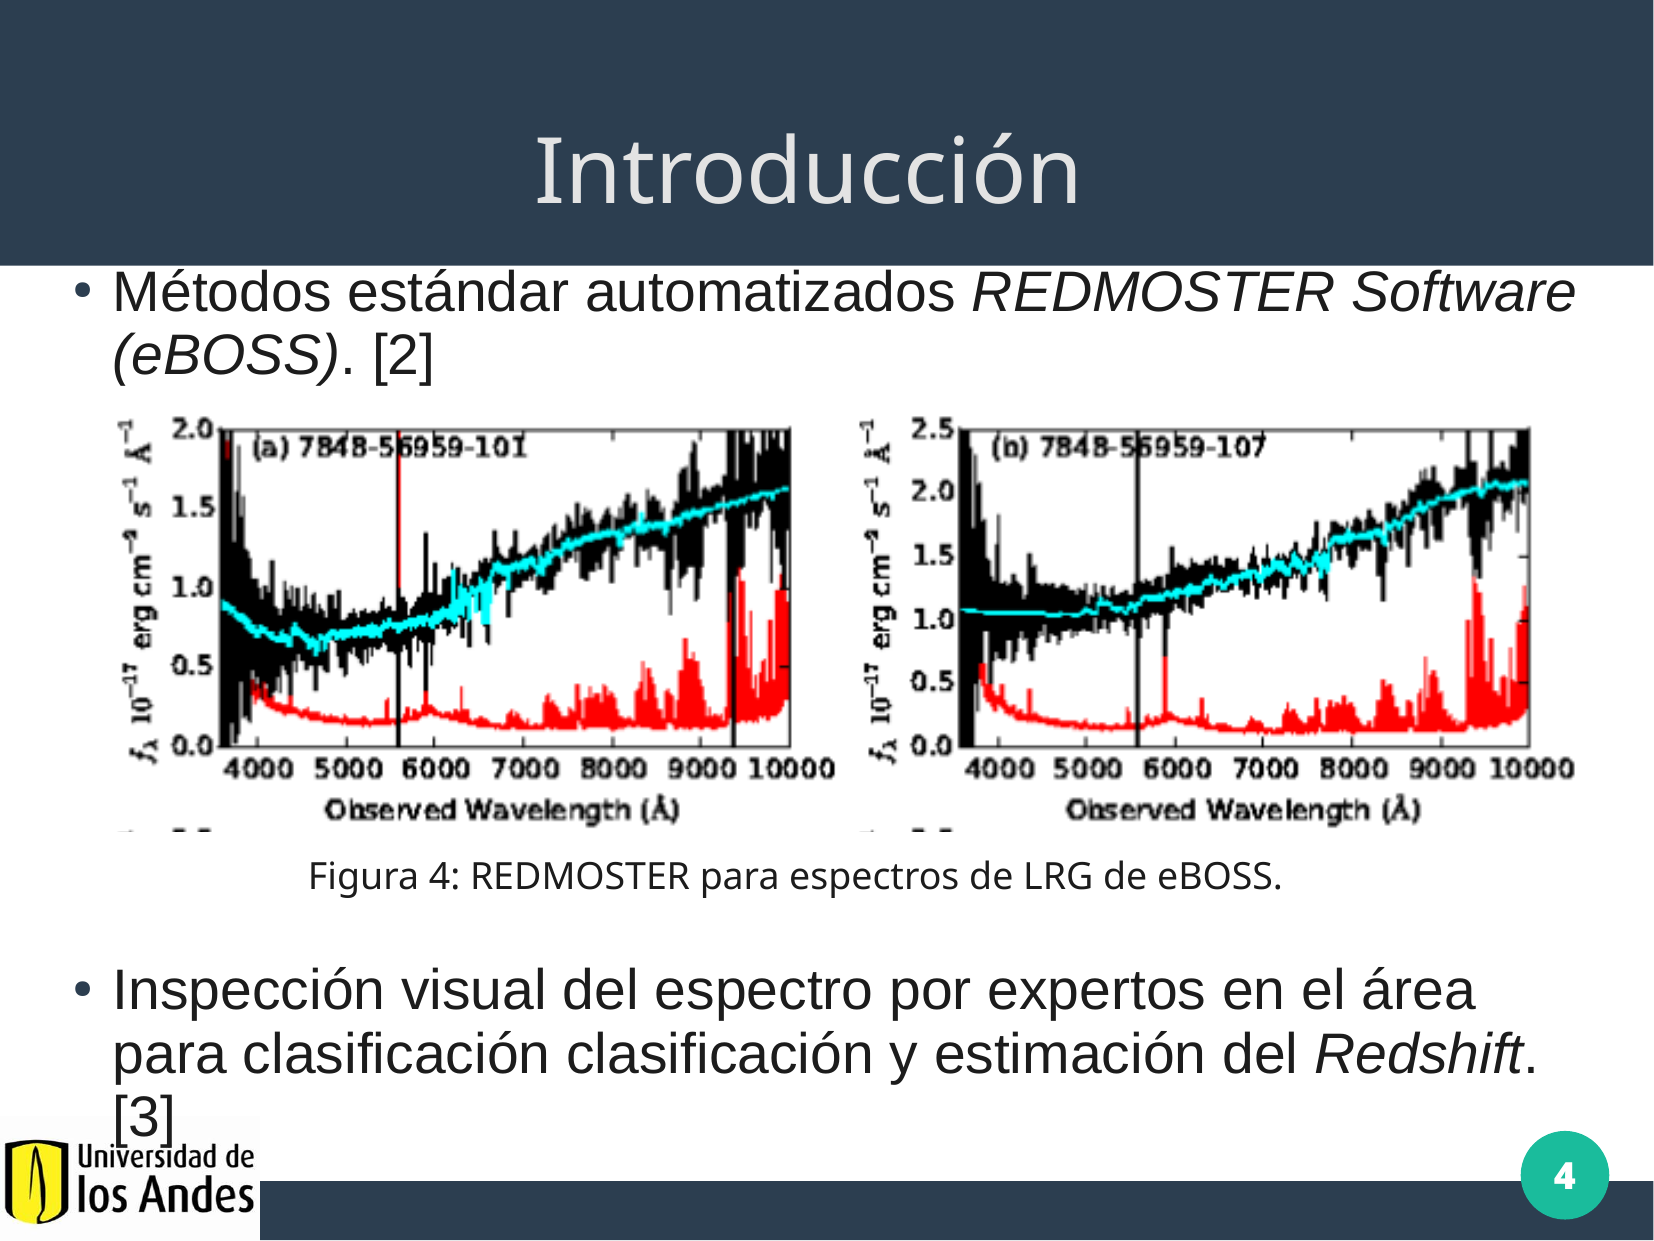

# Introducción
Métodos estándar automatizados REDMOSTER Software (eBOSS). [2]
Inspección visual del espectro por expertos en el área para clasificación clasificación y estimación del Redshift. [3]
Figura 4: REDMOSTER para espectros de LRG de eBOSS.
4